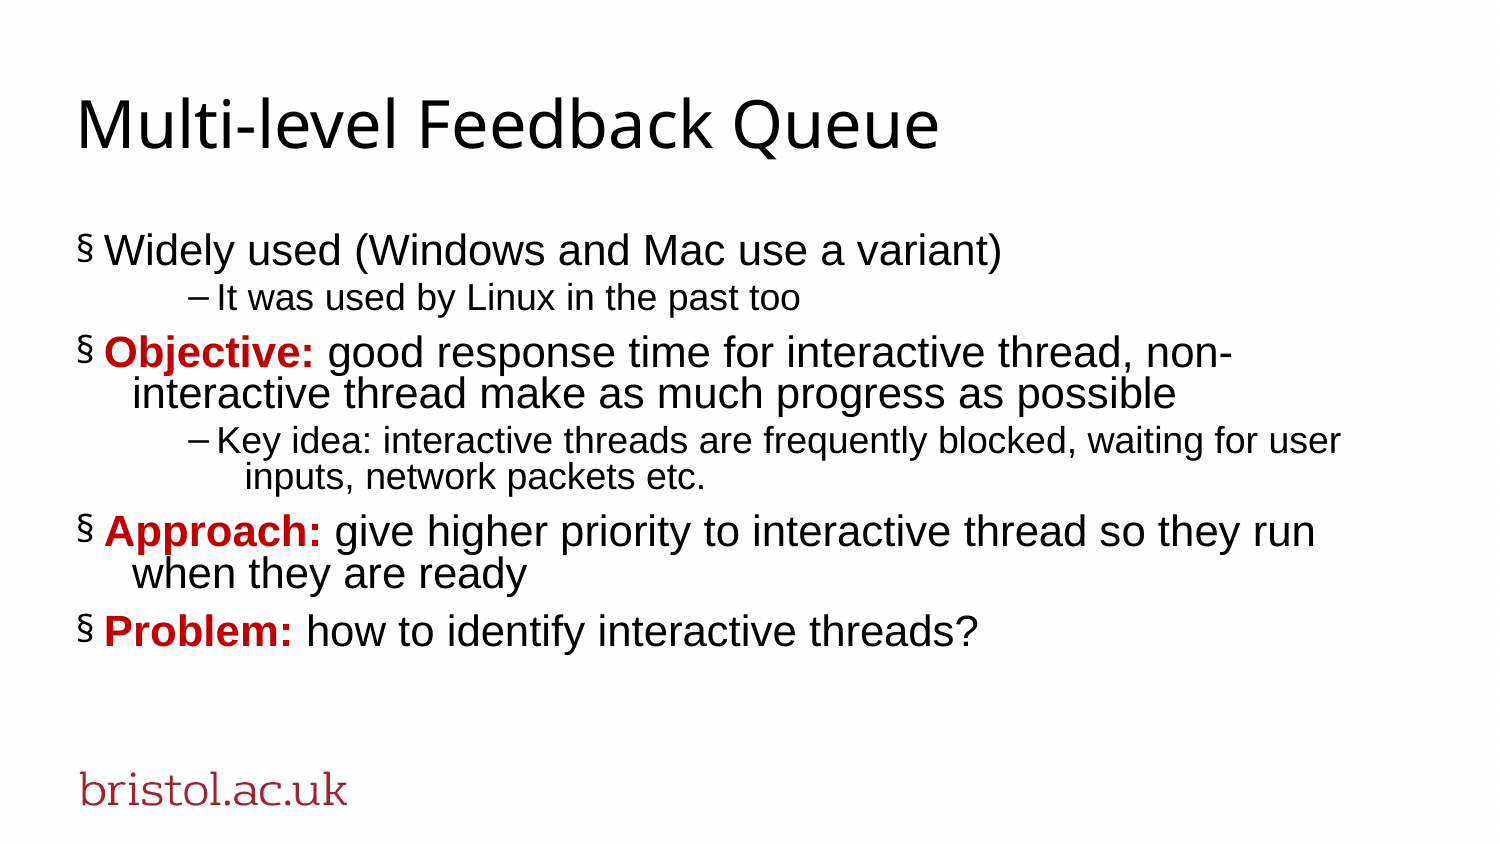

# Multi-level Feedback Queue
Widely used (Windows and Mac use a variant)
It was used by Linux in the past too
Objective: good response time for interactive thread, non-interactive thread make as much progress as possible
Key idea: interactive threads are frequently blocked, waiting for user inputs, network packets etc.
Approach: give higher priority to interactive thread so they run when they are ready
Problem: how to identify interactive threads?